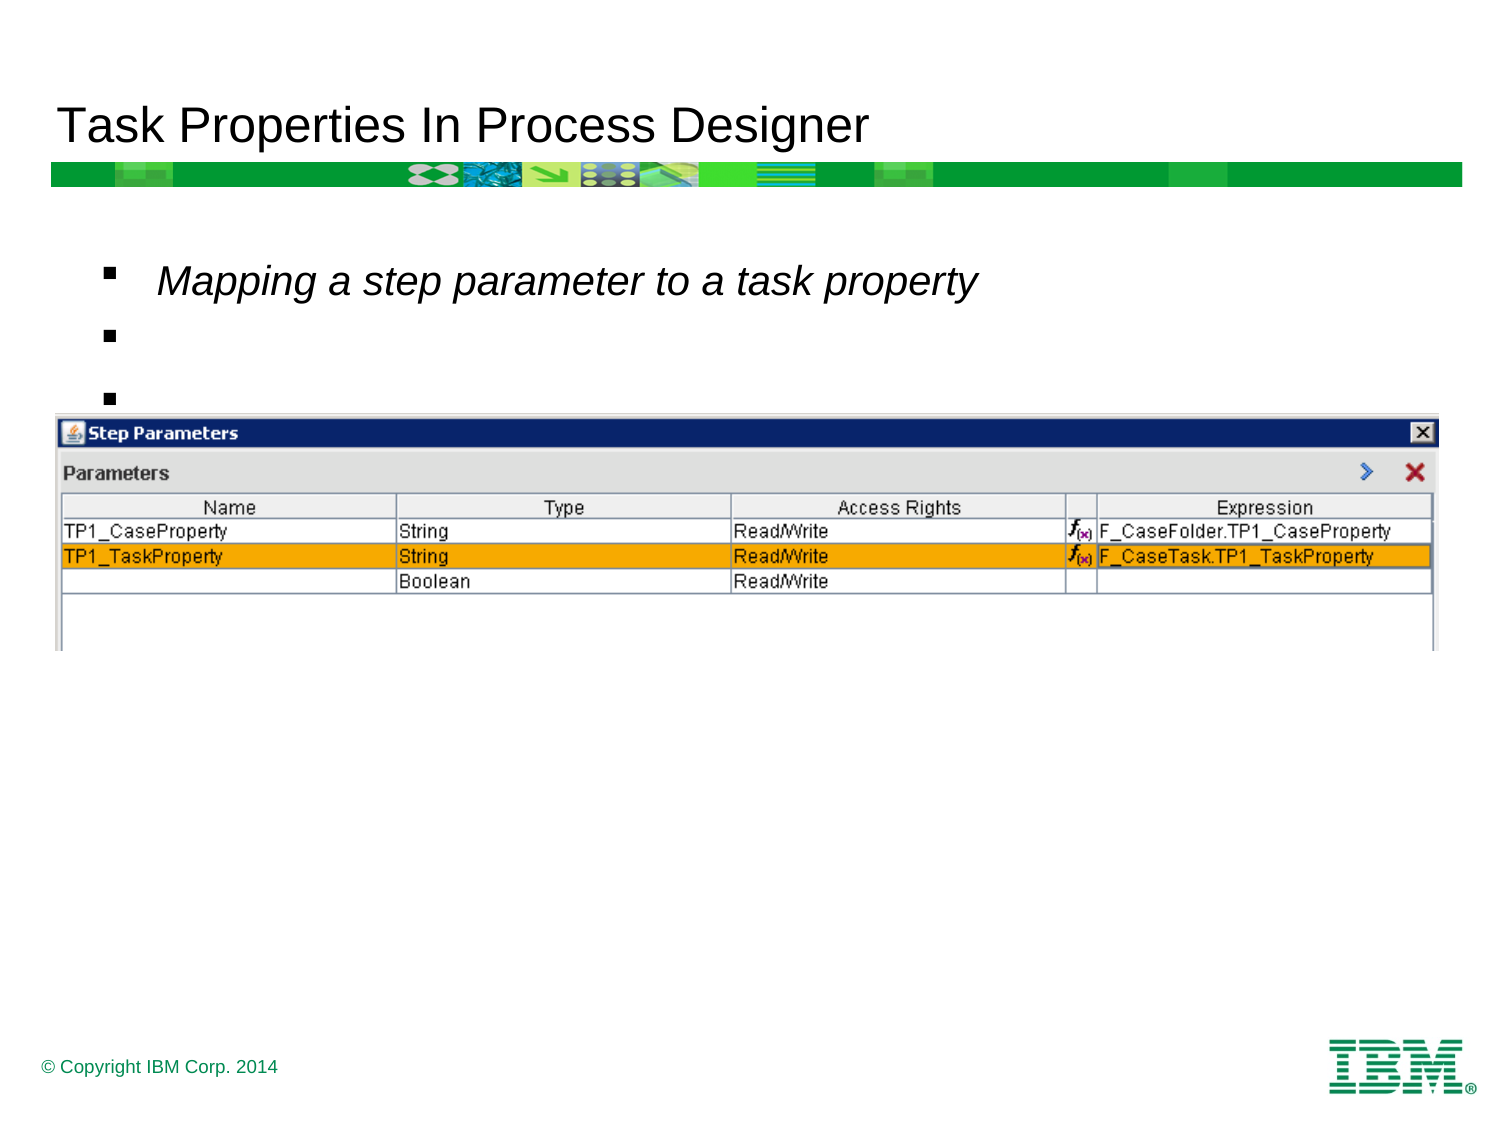

# Task Properties In Process Designer
Mapping a step parameter to a task property